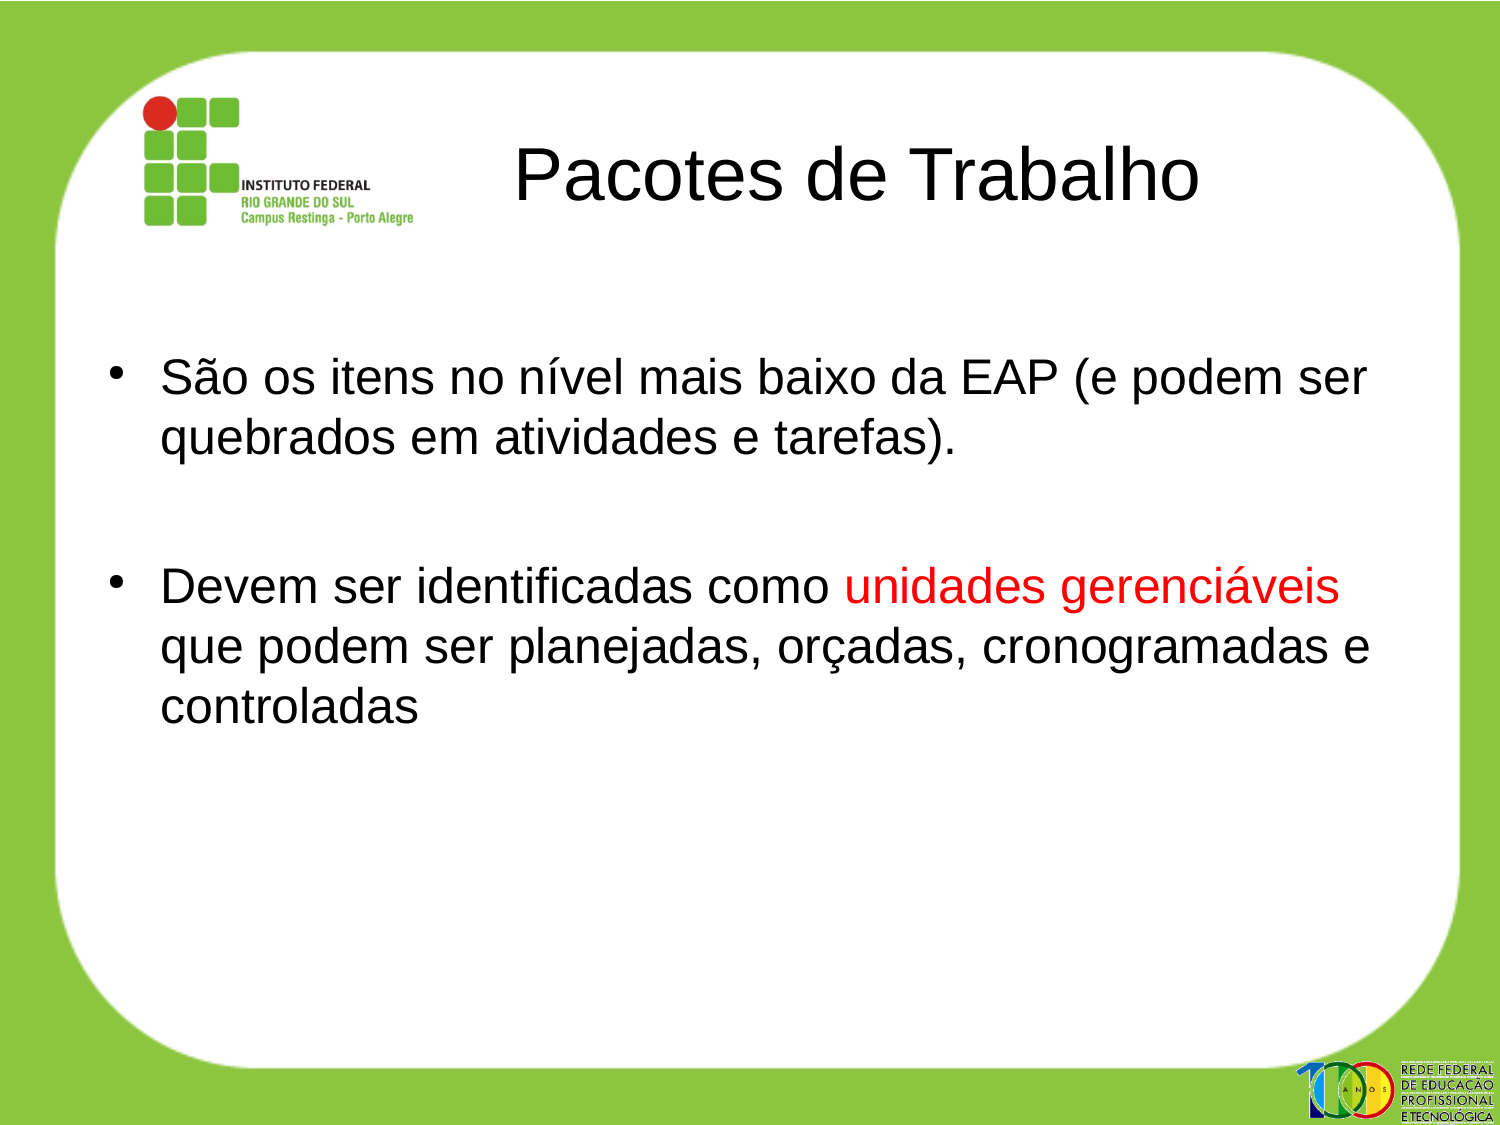

# Pacotes de Trabalho
São os itens no nível mais baixo da EAP (e podem ser quebrados em atividades e tarefas).
Devem ser identificadas como unidades gerenciáveis que podem ser planejadas, orçadas, cronogramadas e controladas